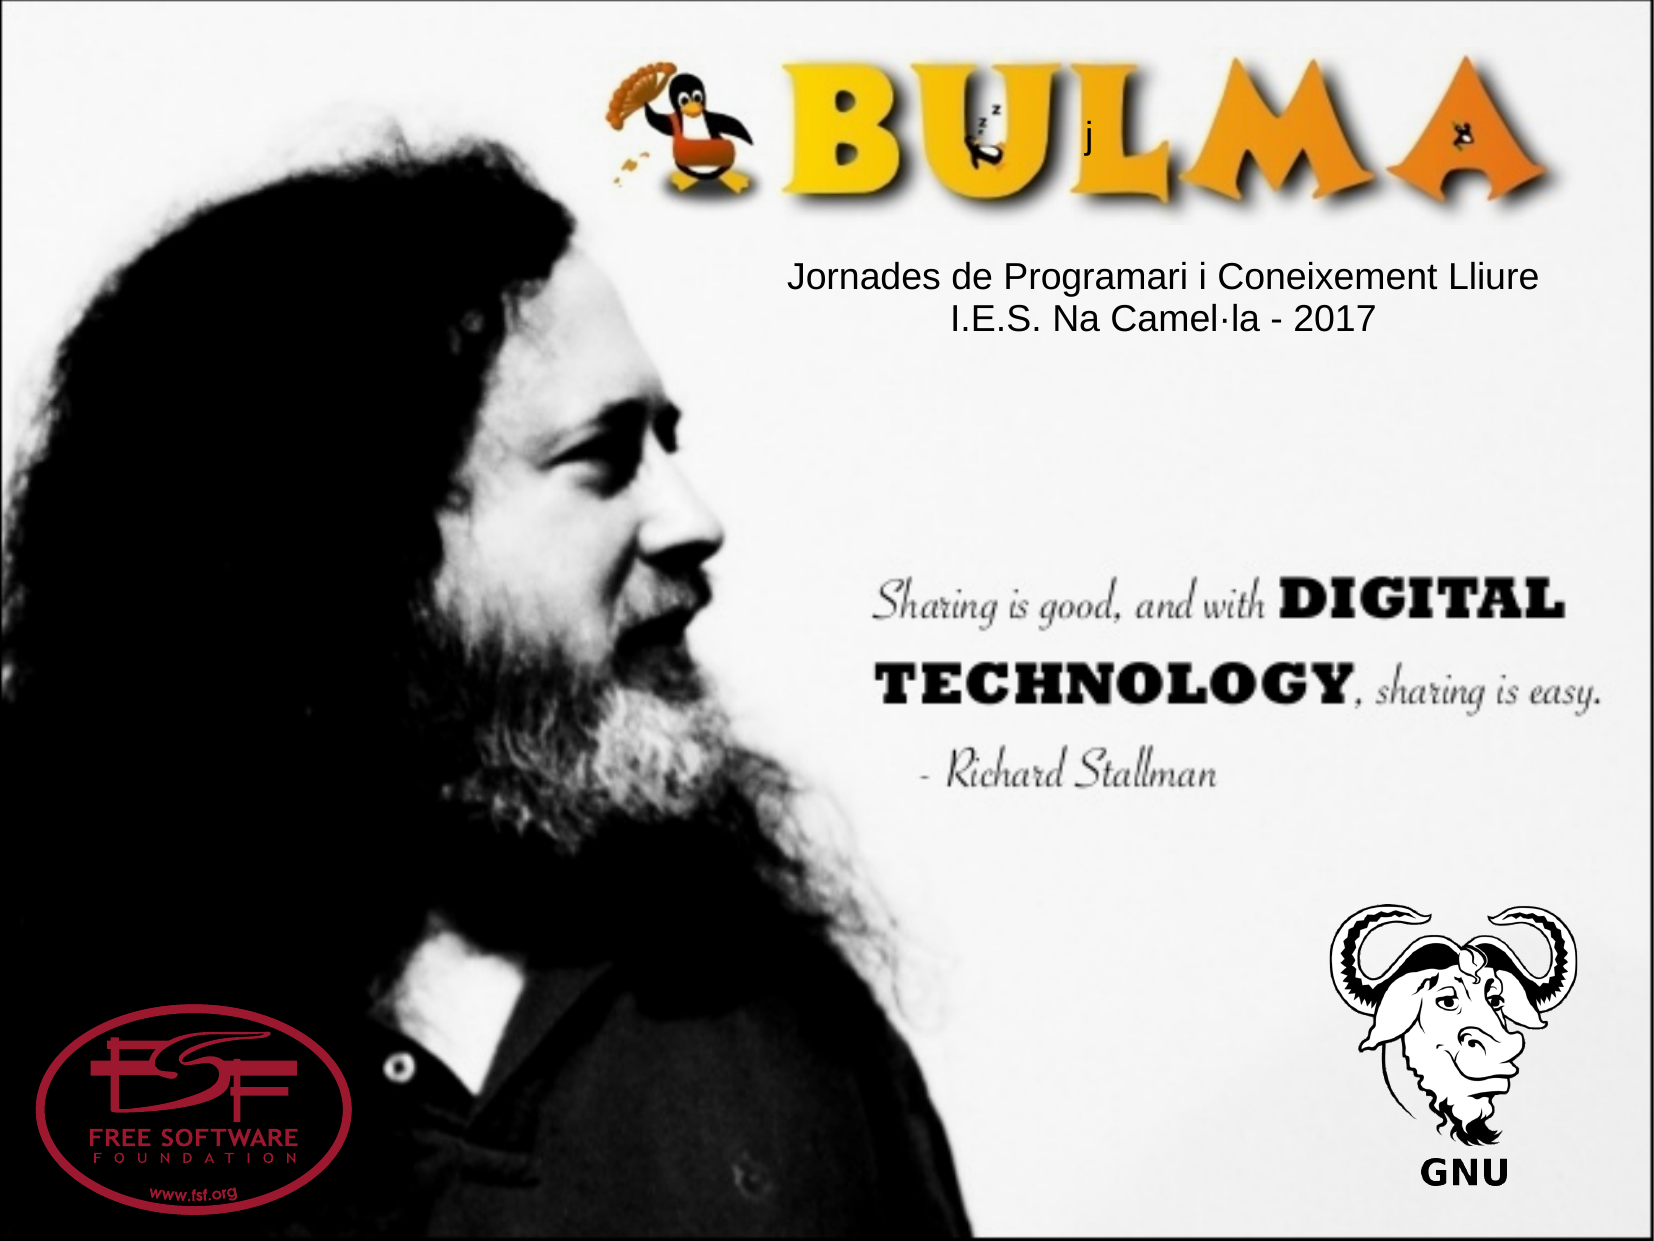

j
Jornades de Programari i Coneixement Lliure
I.E.S. Na Camel·la - 2017